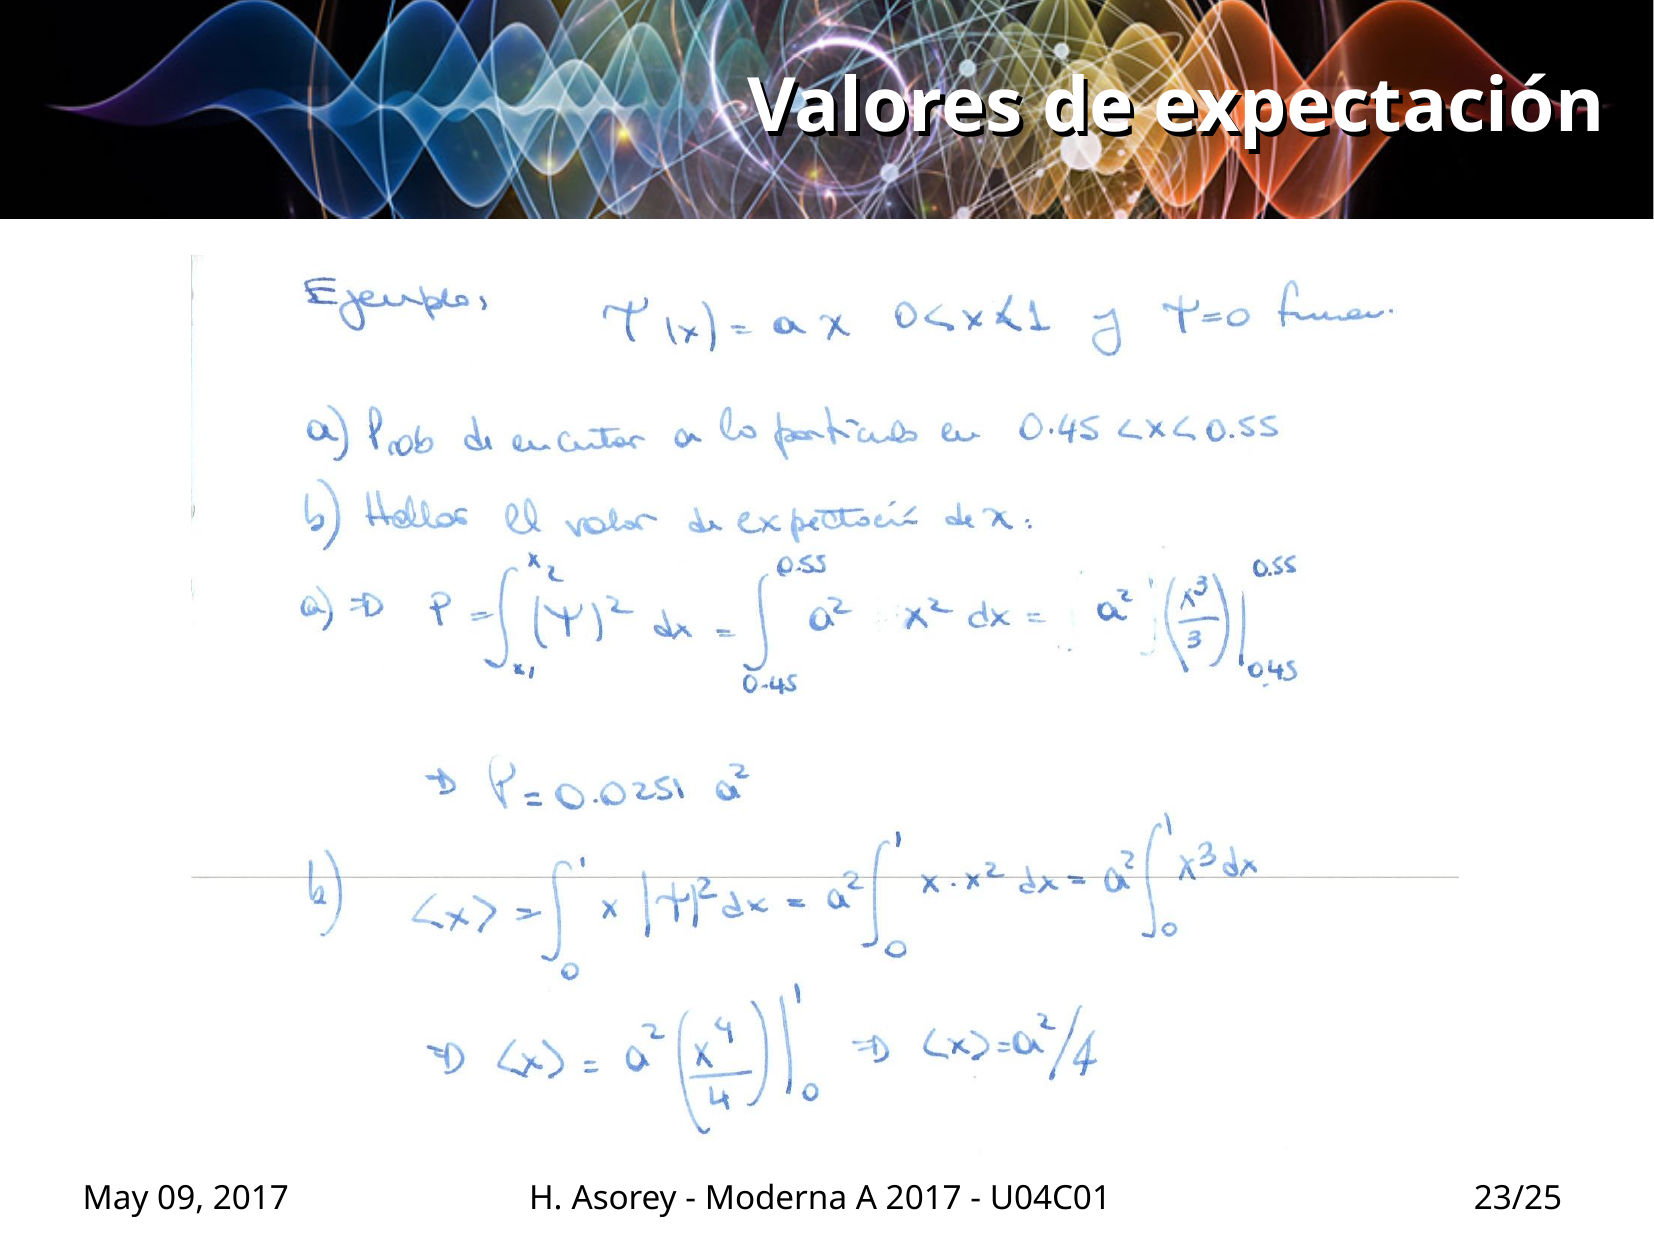

# Valores de expectación
May 09, 2017
H. Asorey - Moderna A 2017 - U04C01
23